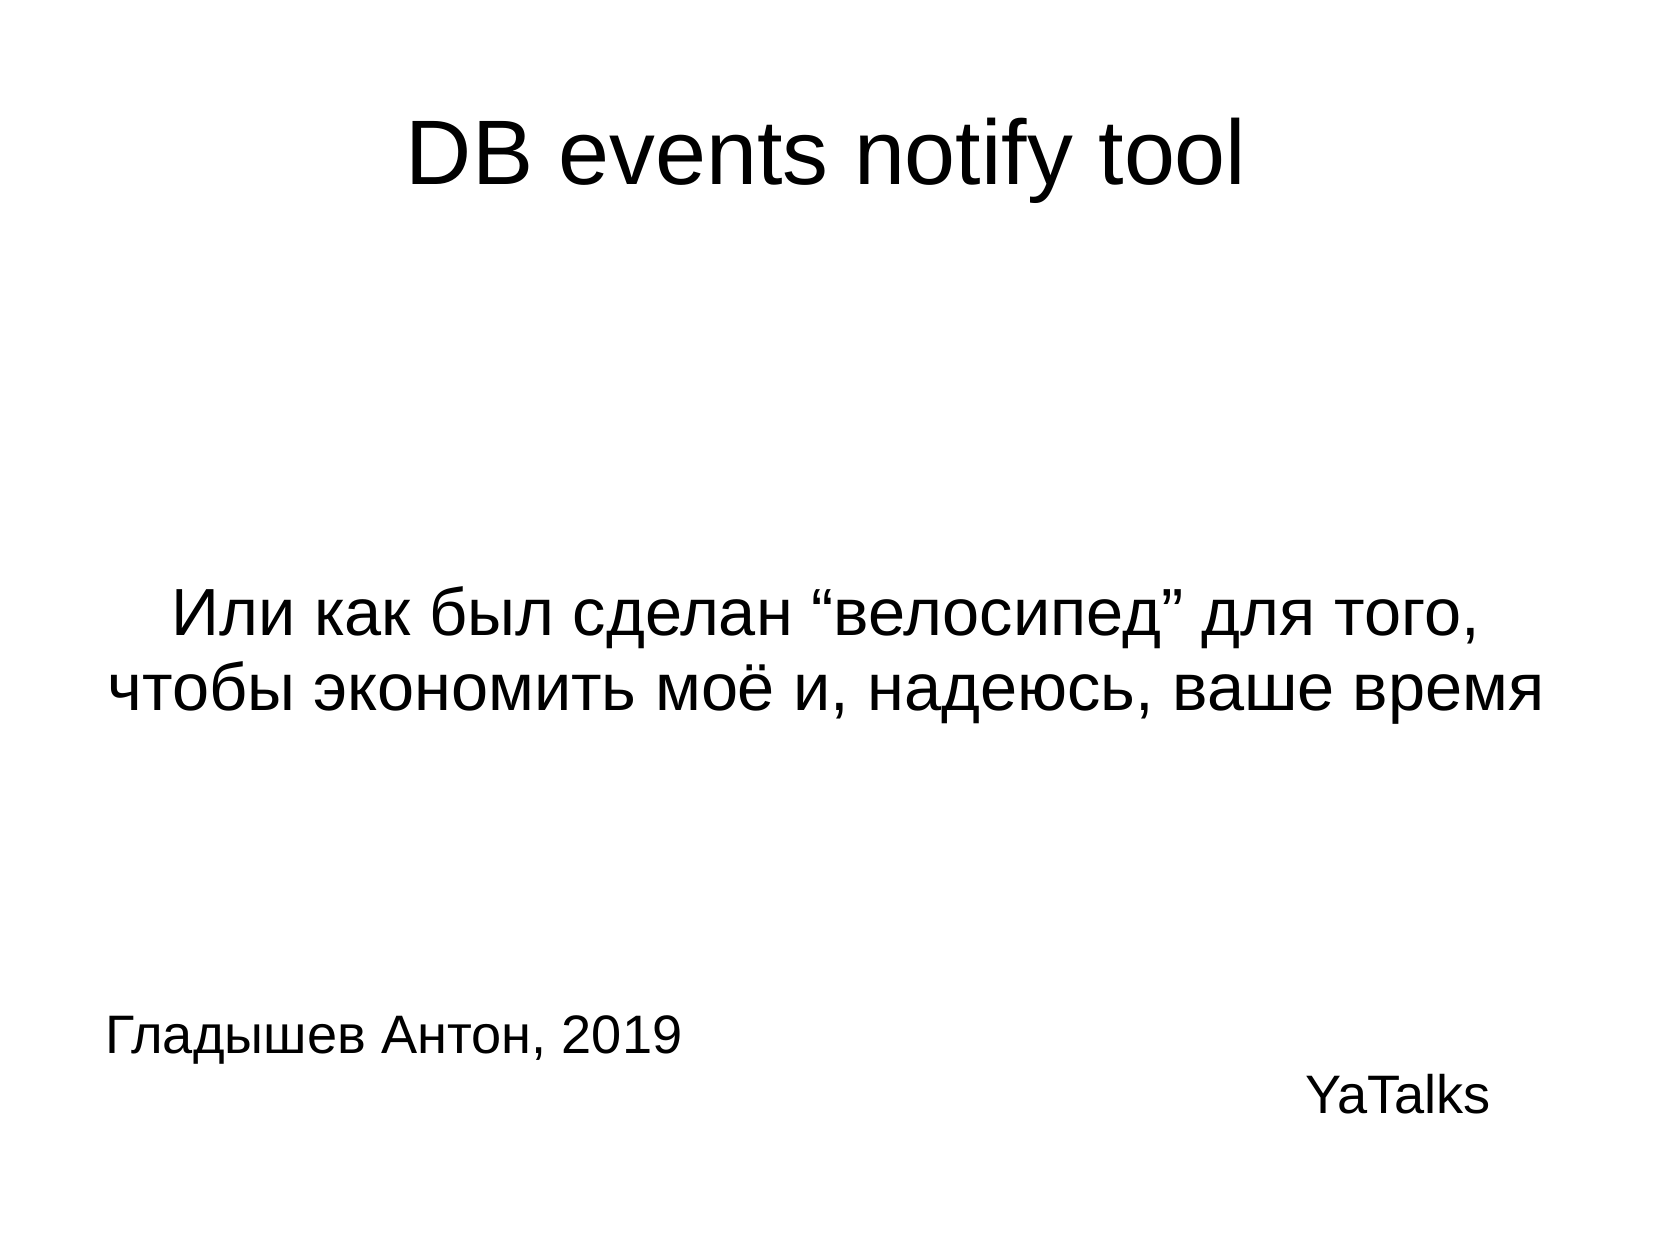

# DB events notify tool
Или как был сделан “велосипед” для того, чтобы экономить моё и, надеюсь, ваше время
Гладышев Антон, 2019
																YaTalks